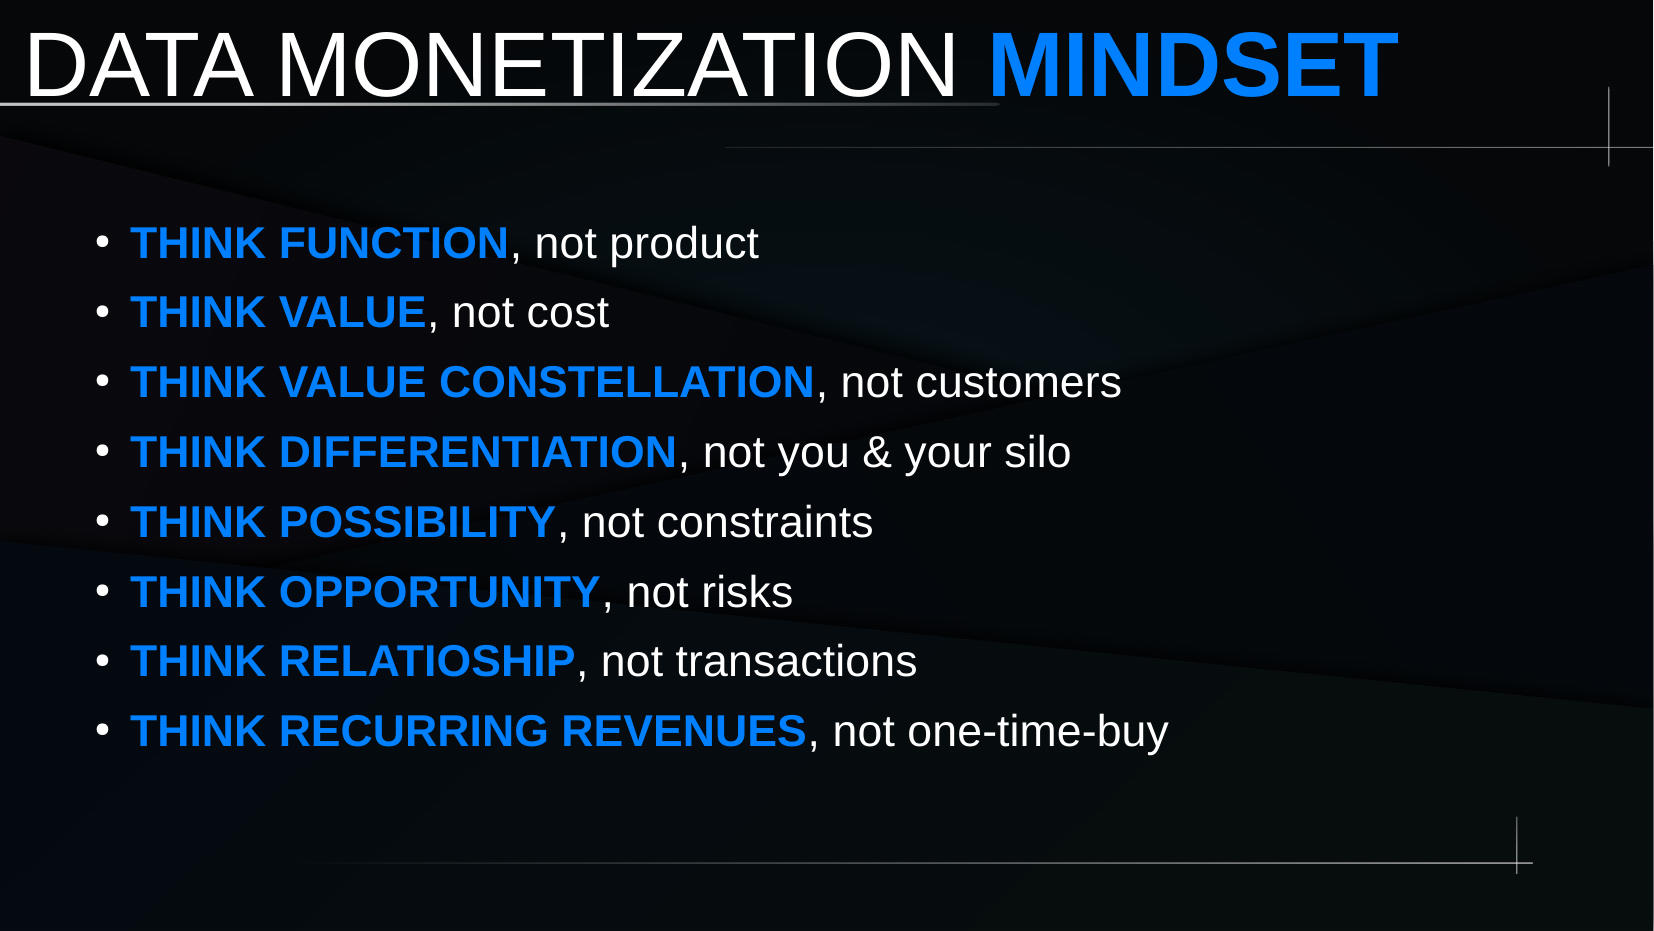

# DATA MONETIZATION MINDSET
THINK FUNCTION, not product
THINK VALUE, not cost
THINK VALUE CONSTELLATION, not customers
THINK DIFFERENTIATION, not you & your silo
THINK POSSIBILITY, not constraints
THINK OPPORTUNITY, not risks
THINK RELATIOSHIP, not transactions
THINK RECURRING REVENUES, not one-time-buy